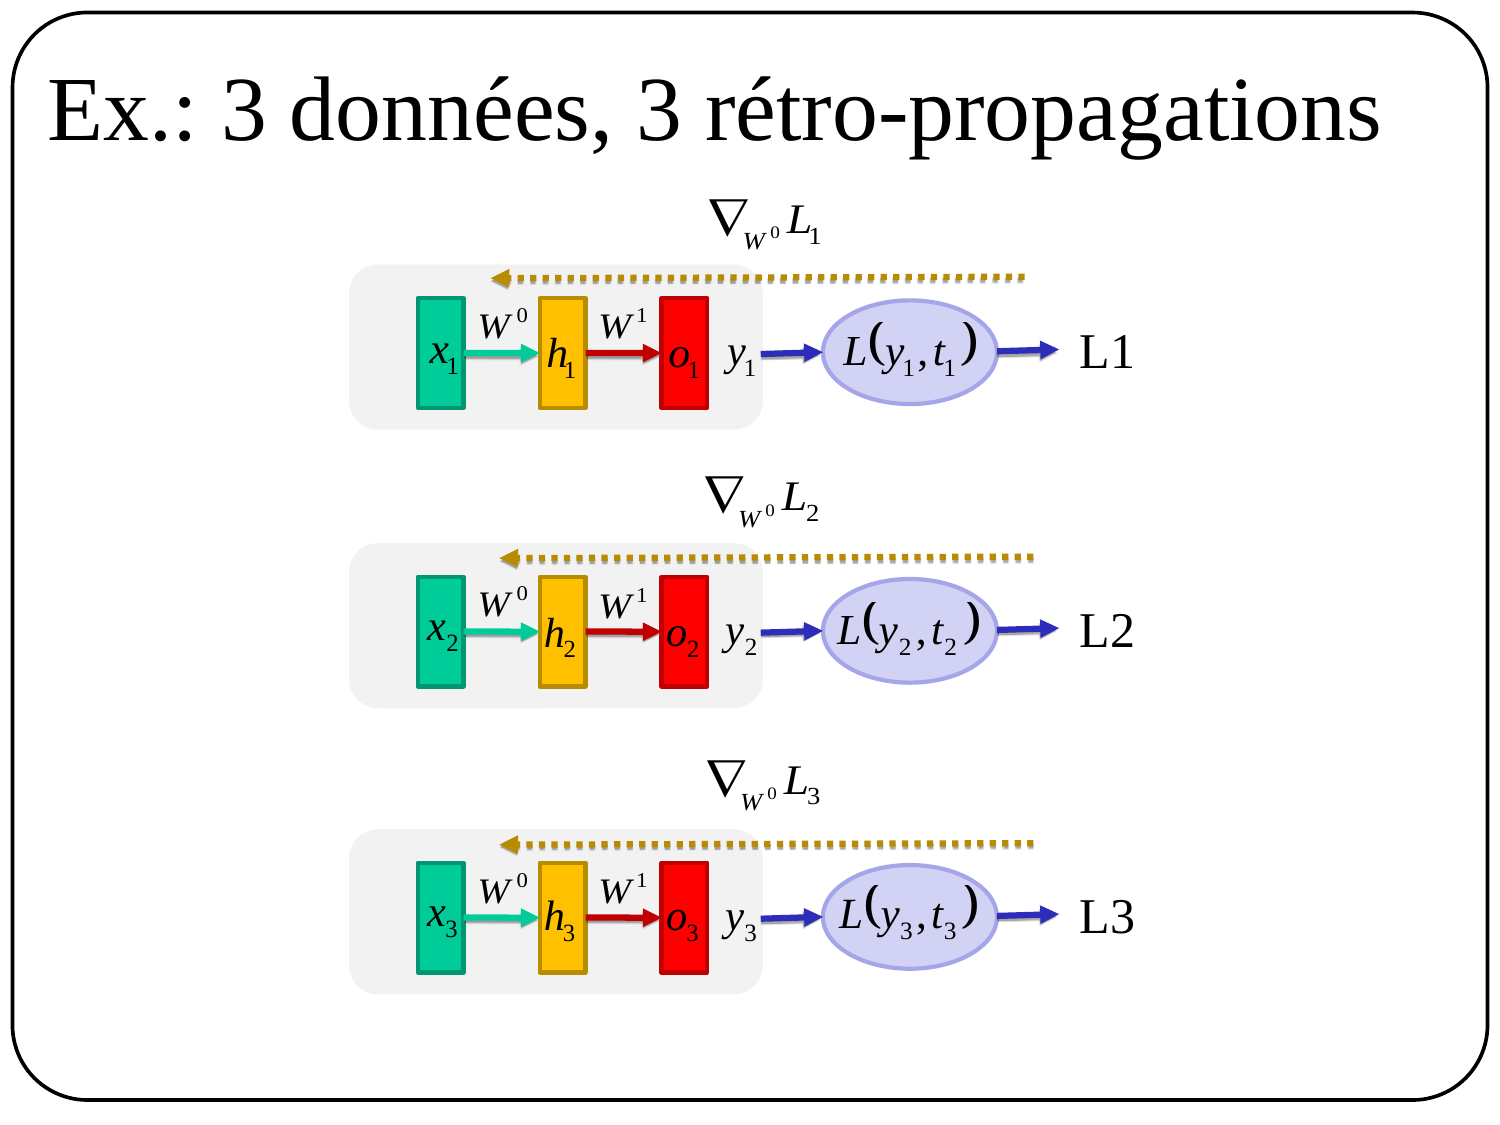

# Ex.: 3 données, 3 rétro-propagations
L1
L2
L3